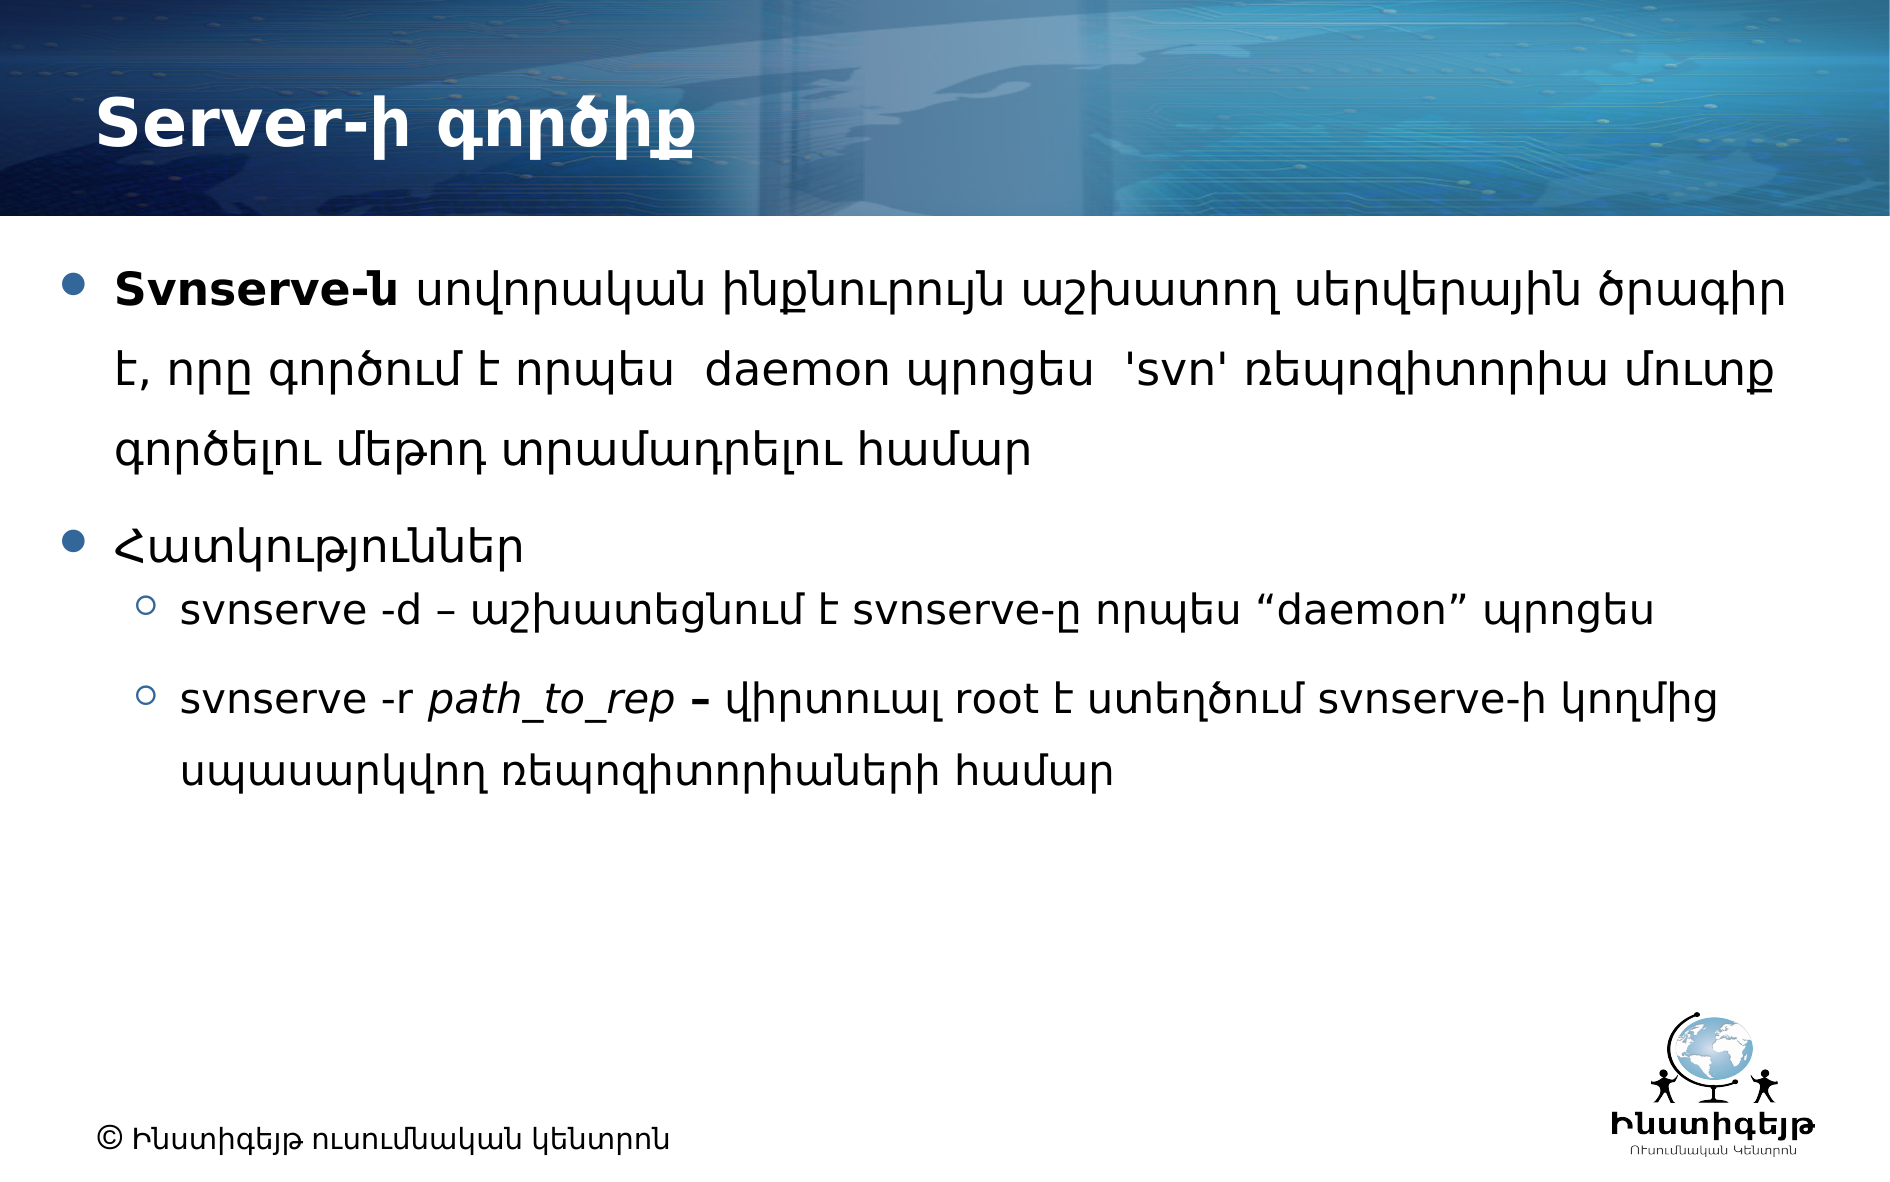

# Server-ի գործիք
Svnserve-ն սովորական ինքնուրույն աշխատող սերվերային ծրագիր է, որը գործում է որպես daemon պրոցես 'svn' ռեպոզիտորիա մուտք գործելու մեթոդ տրամադրելու համար
Հատկություններ
svnserve -d – աշխատեցնում է svnserve-ը որպես “daemon” պրոցես
svnserve -r path_to_rep – վիրտուալ root է ստեղծում svnserve-ի կողմից սպասարկվող ռեպոզիտորիաների համար